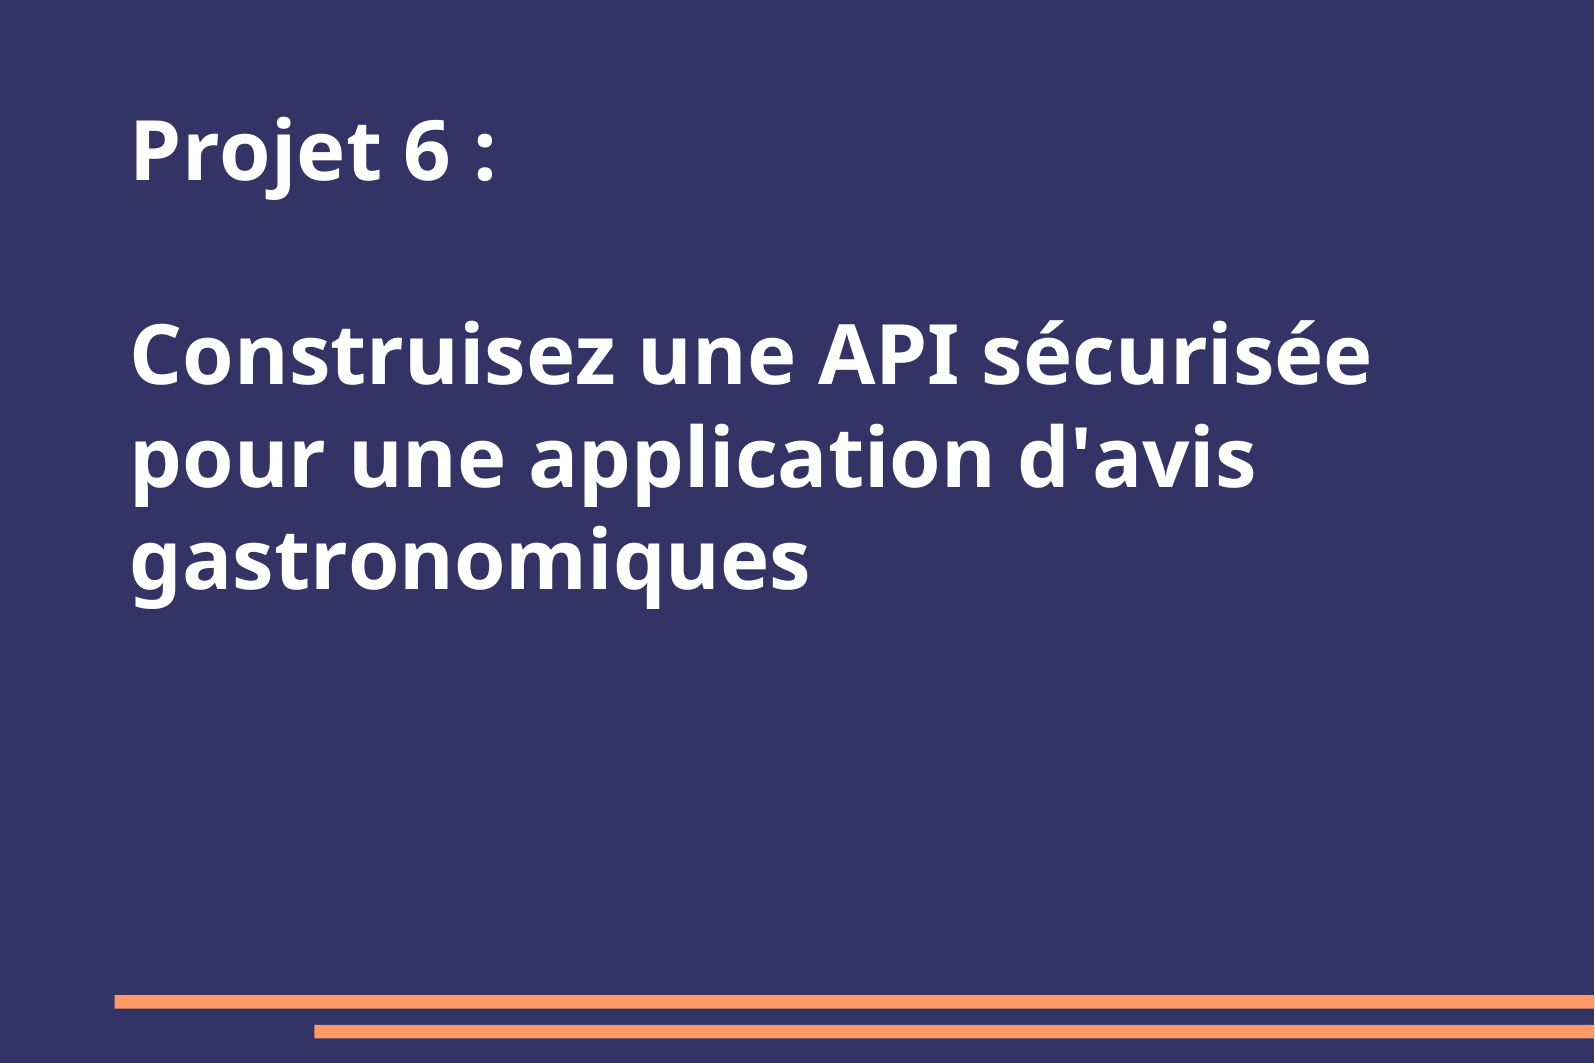

# Projet 6 :
Construisez une API sécurisée pour une application d'avis gastronomiques